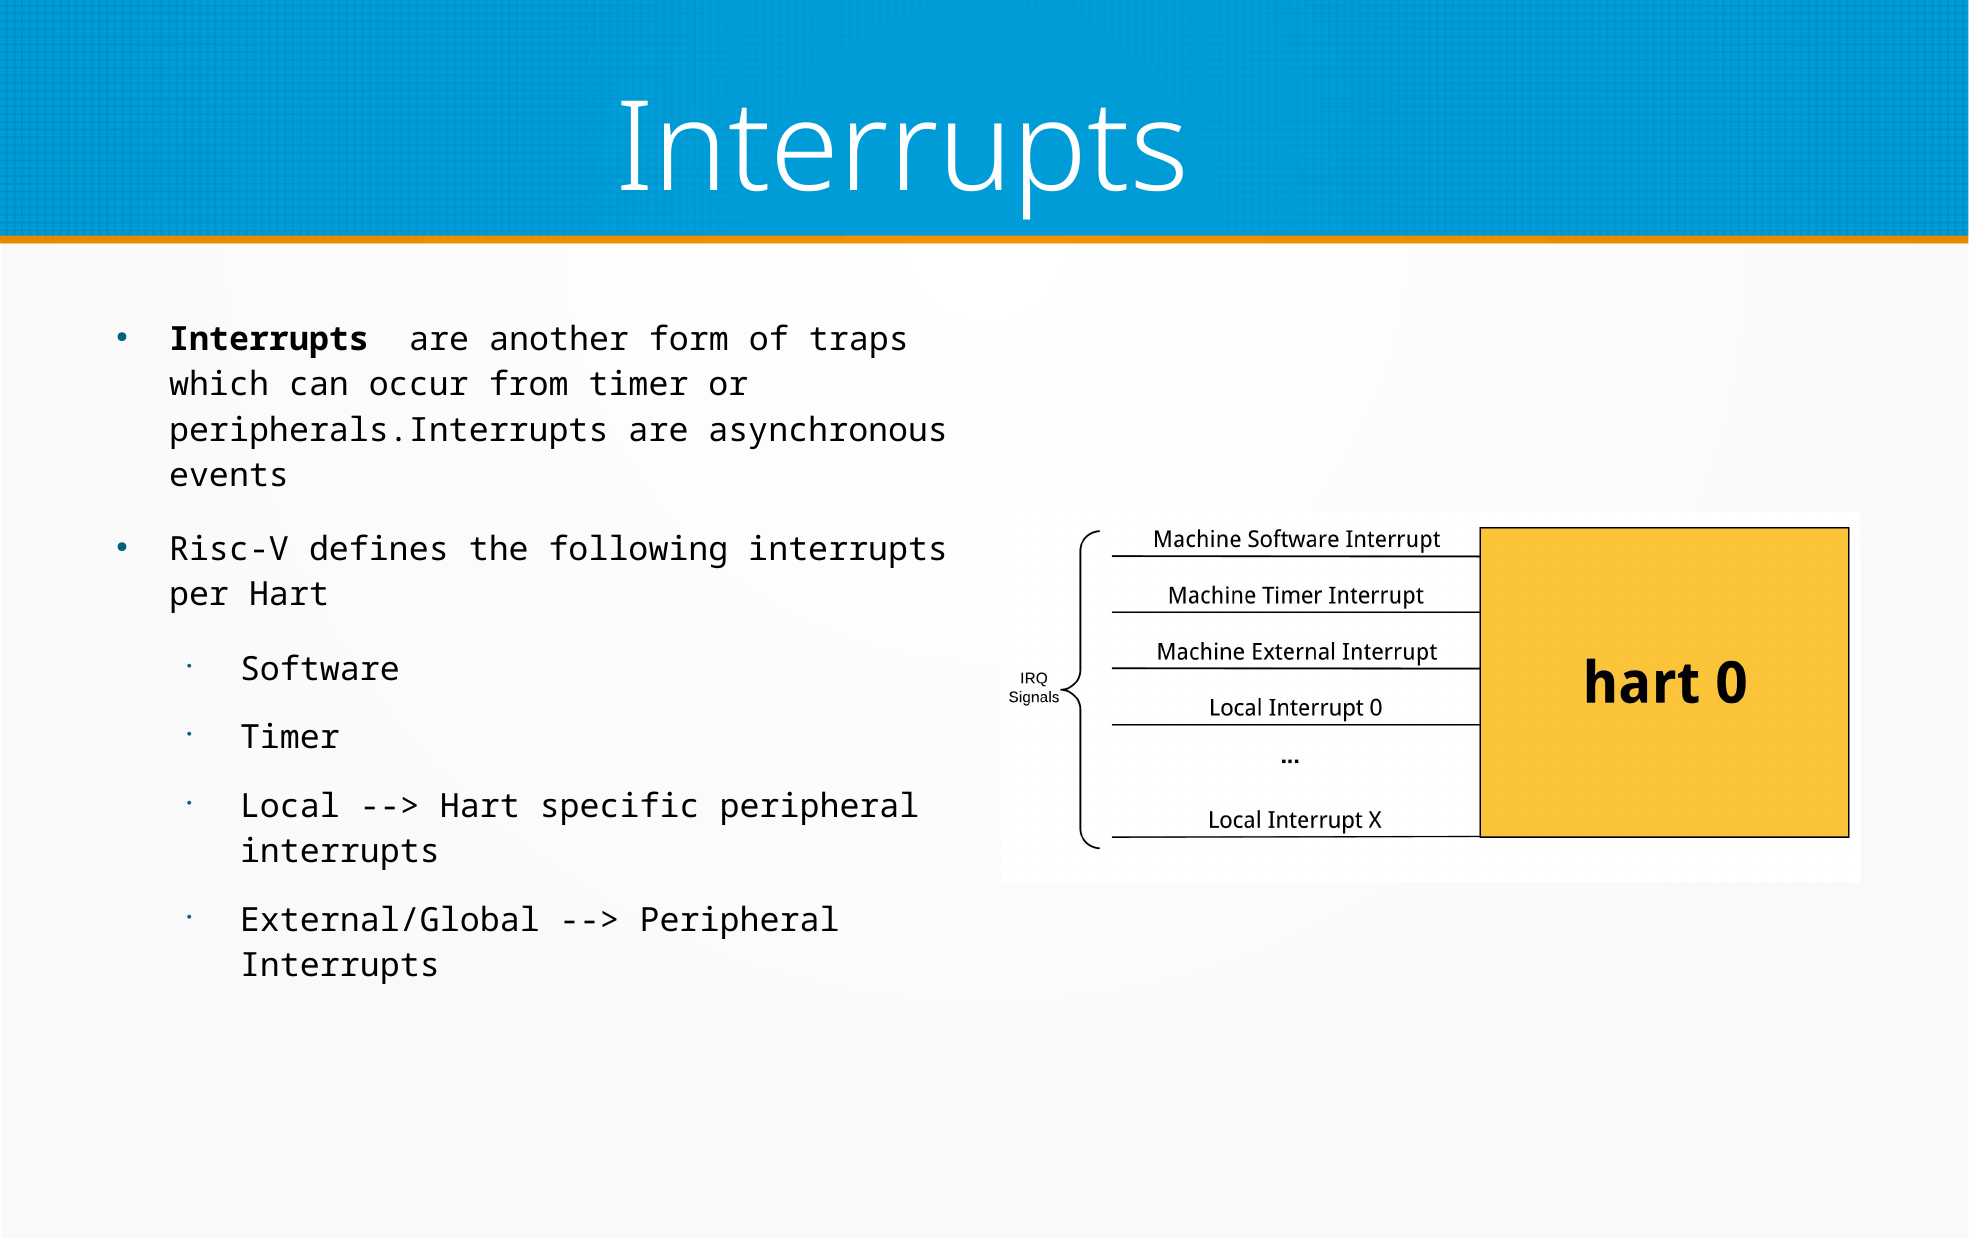

# Interrupts
Interrupts are another form of traps which can occur from timer or peripherals.Interrupts are asynchronous events
Risc-V defines the following interrupts per Hart
Software
Timer
Local --> Hart specific peripheral interrupts
External/Global --> Peripheral Interrupts